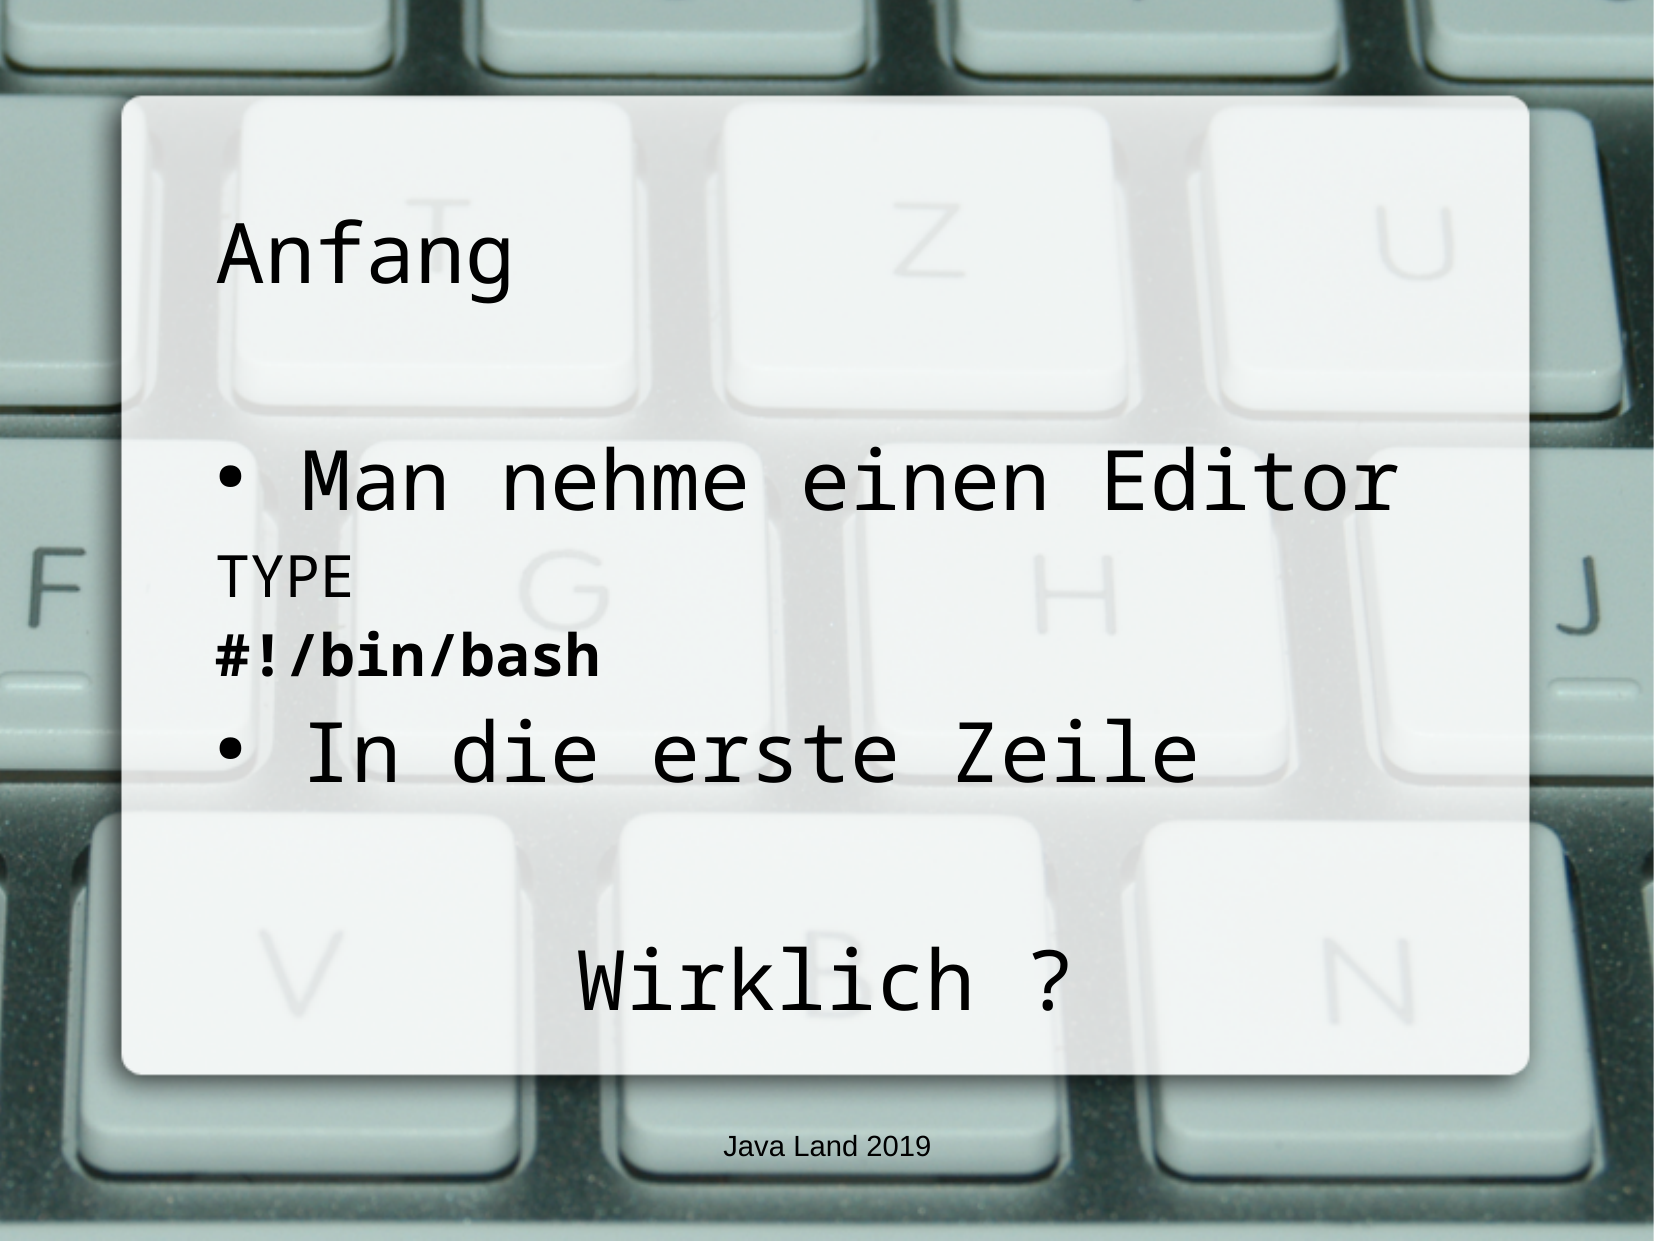

#
Anfang
 Man nehme einen Editor
TYPE
#!/bin/bash
 In die erste Zeile
Wirklich ?